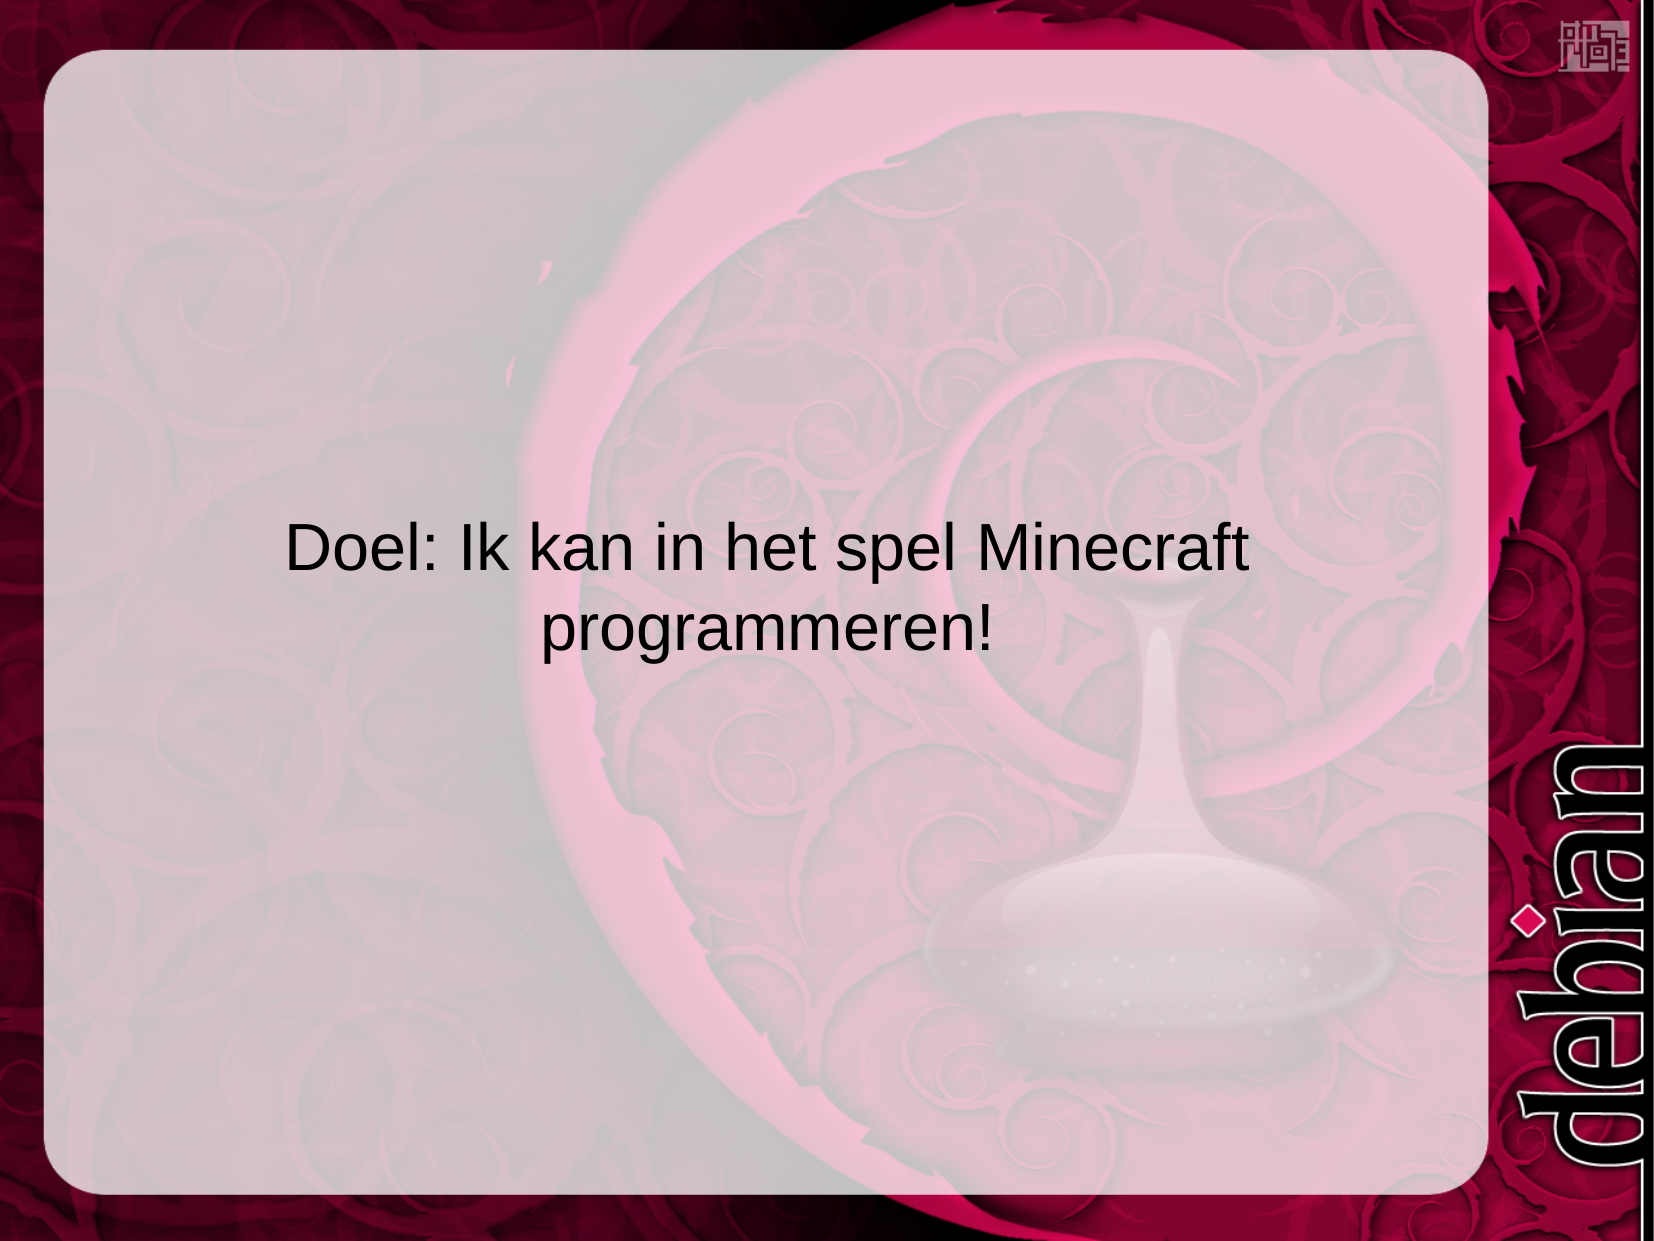

# Doel: Ik kan in het spel Minecraft programmeren!